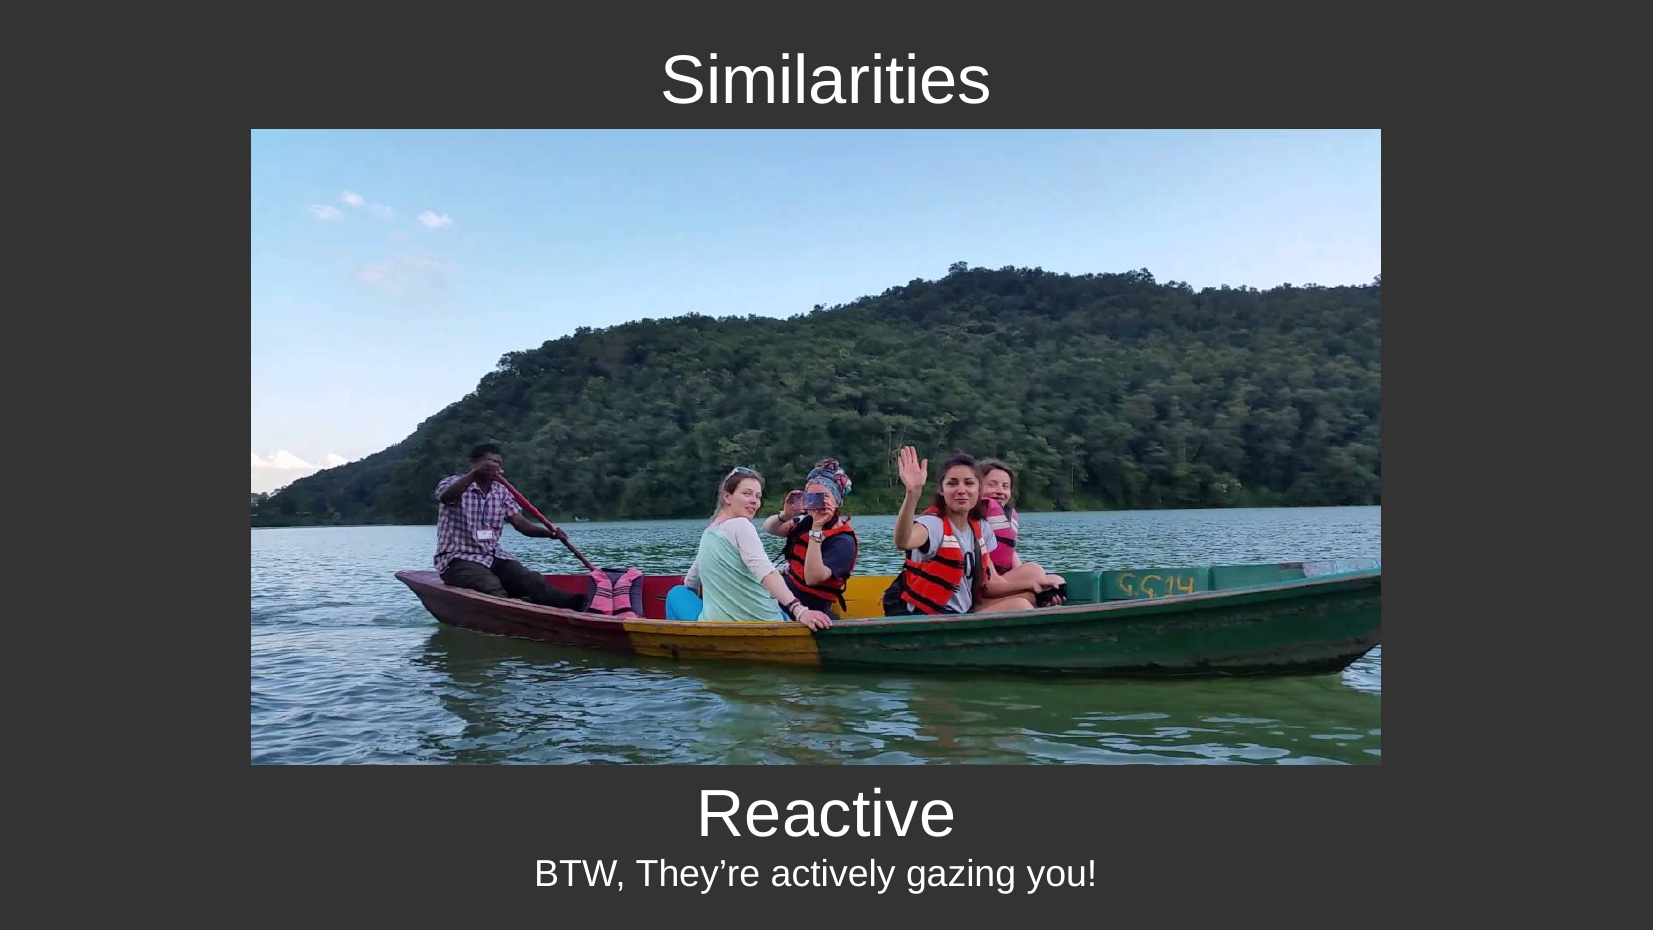

# Similarities
Reactive
BTW, They’re actively gazing you!